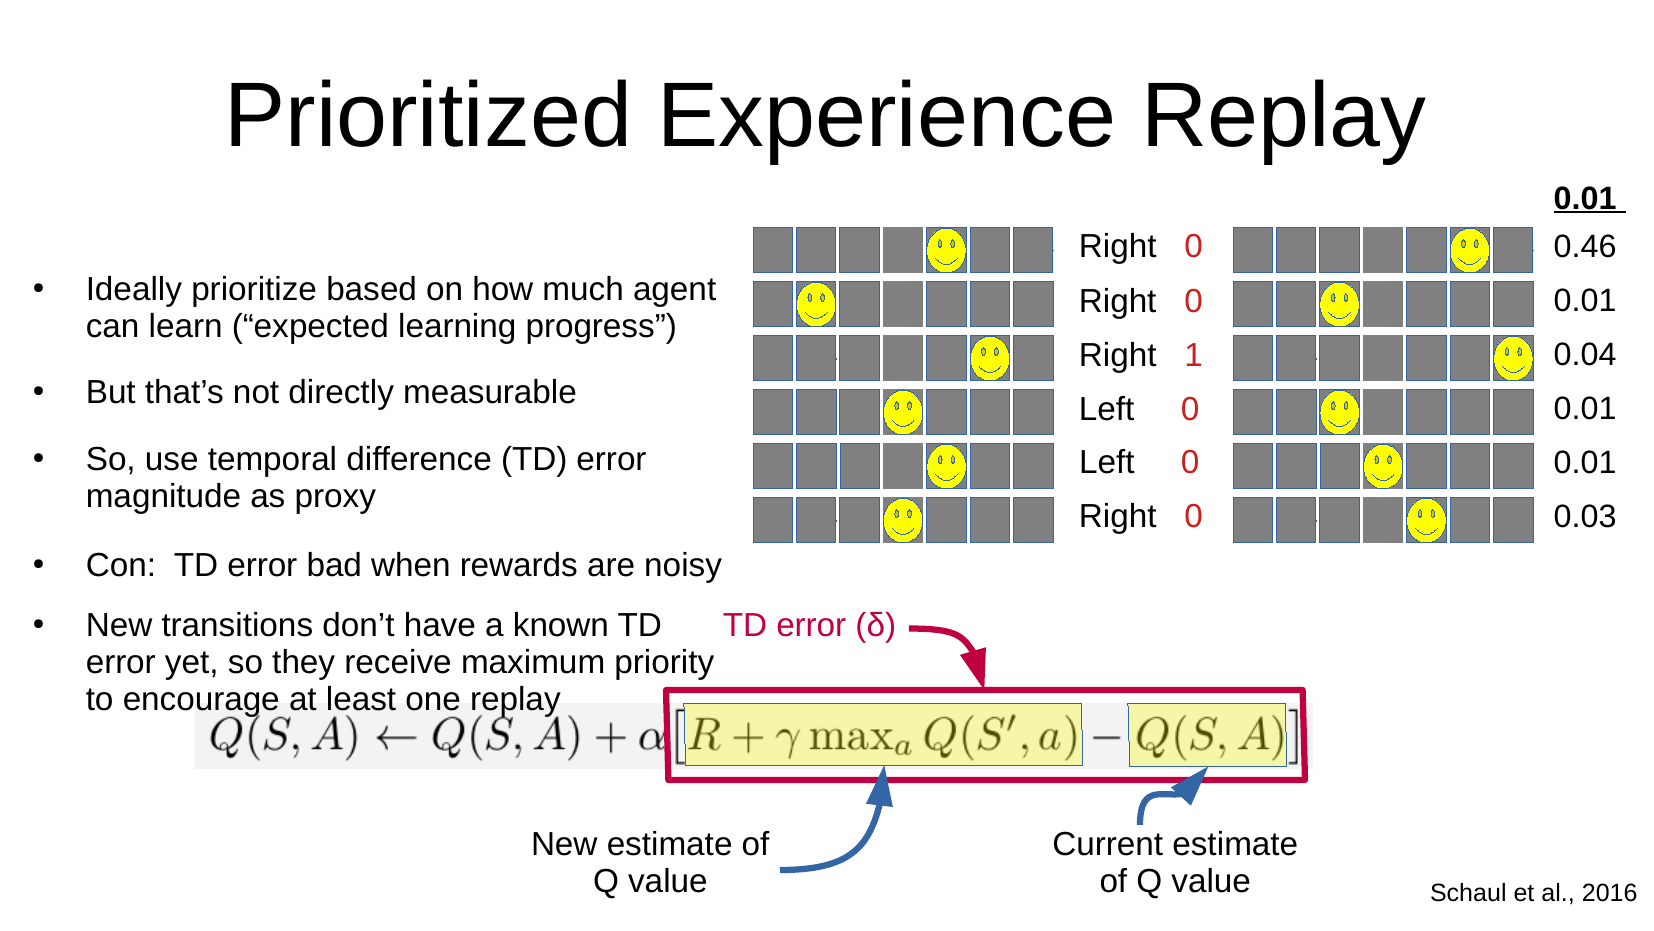

Prioritized Experience Replay
0.01
Right 0
0.46
Ideally prioritize based on how much agent can learn (“expected learning progress”)
But that’s not directly measurable
So, use temporal difference (TD) error magnitude as proxy
Right 0
0.01
Right 1
0.04
Left 0
0.01
# Left 0
0.01
Right 0
0.03
Con: TD error bad when rewards are noisy
New transitions don’t have a known TD error yet, so they receive maximum priority to encourage at least one replay
TD error (δ)
New estimate of Q value
Current estimate of Q value
Schaul et al., 2016